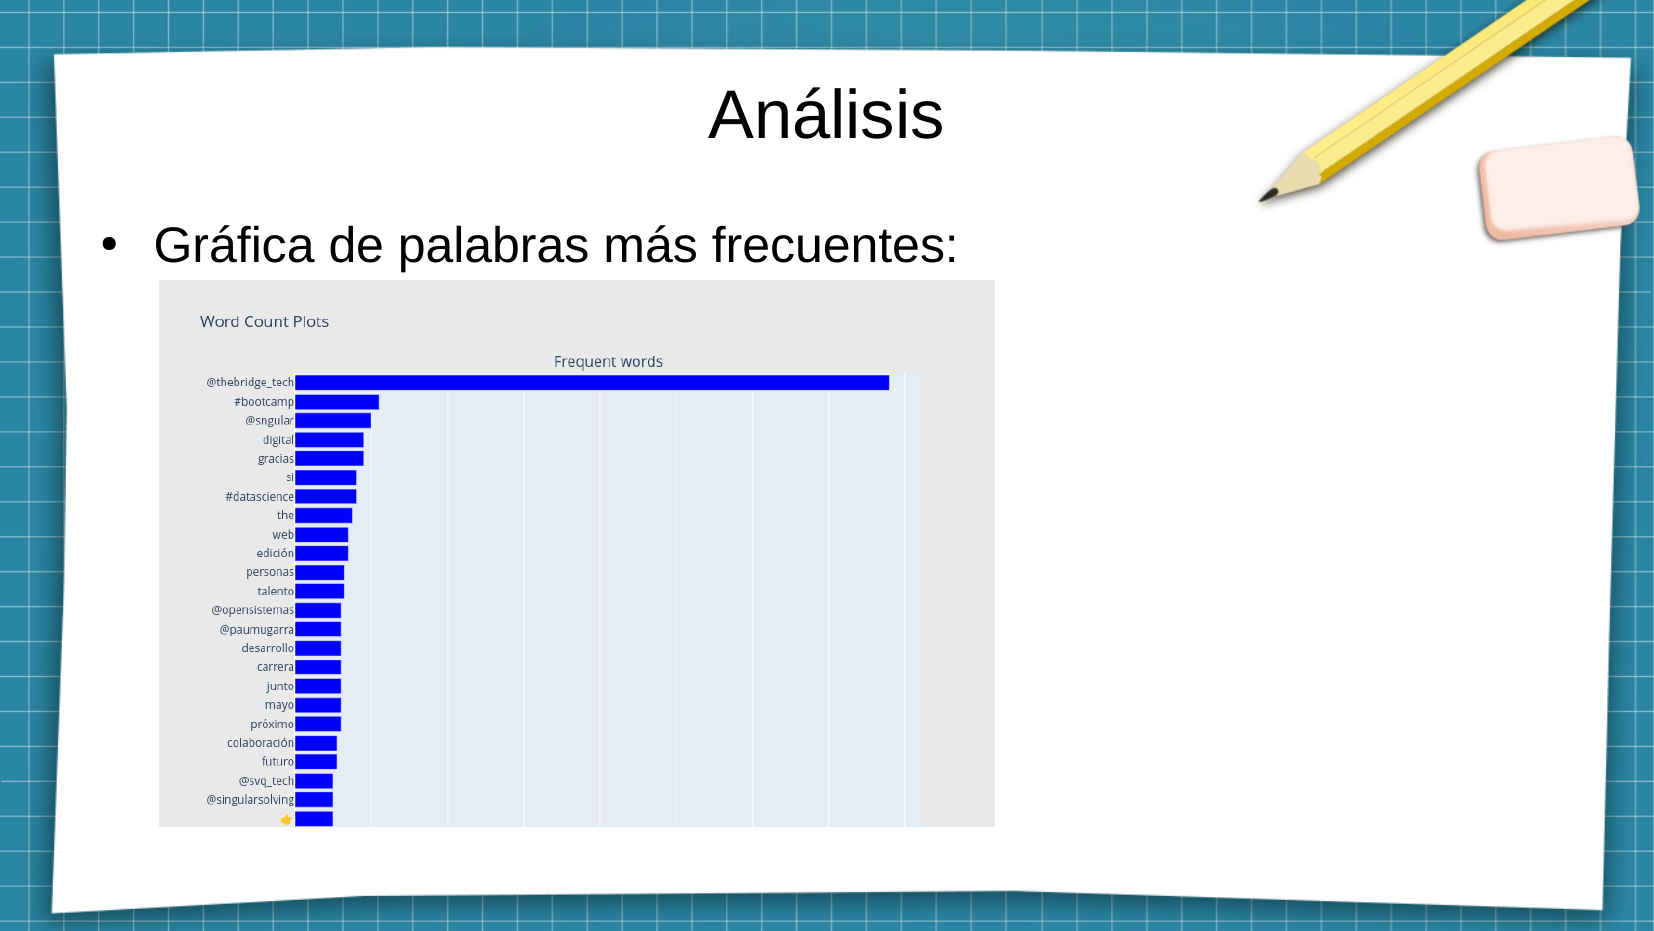

# Análisis
Gráfica de palabras más frecuentes: